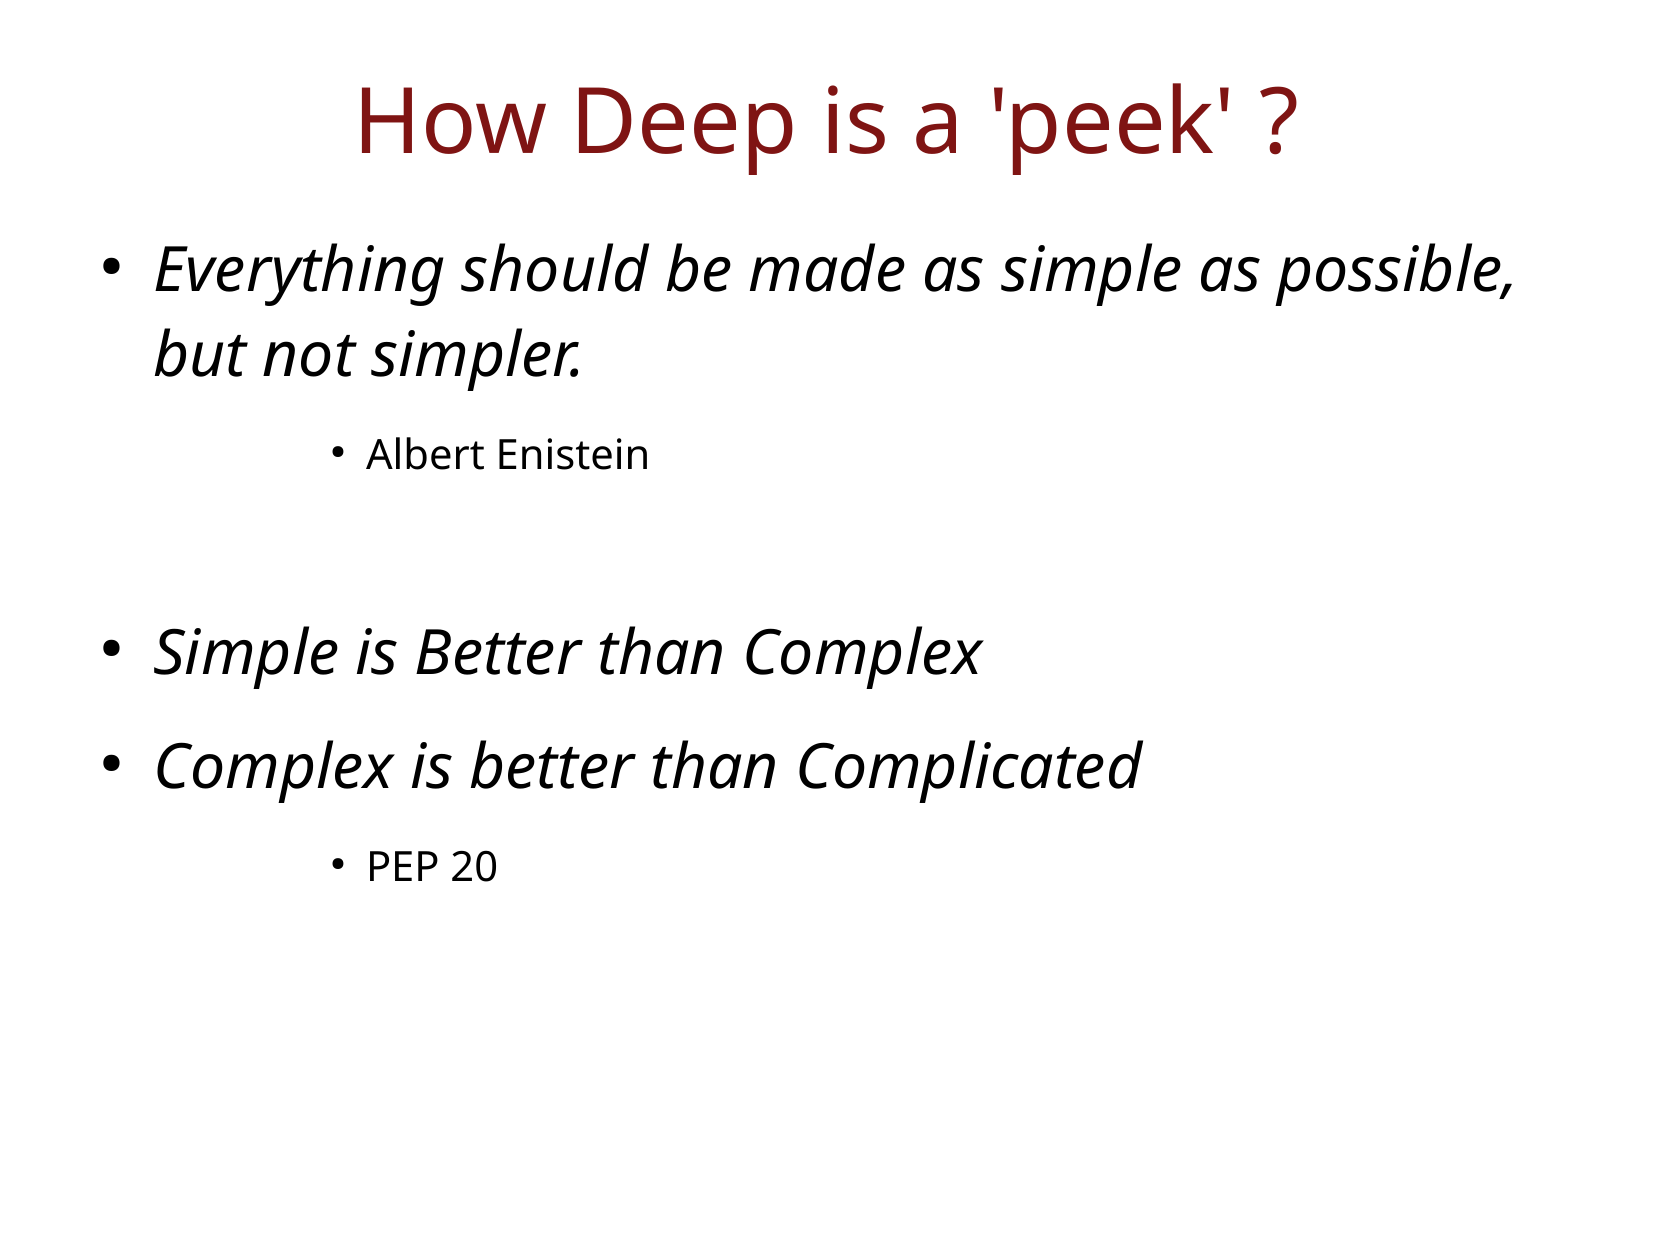

# How Deep is a 'peek' ?
Everything should be made as simple as possible, but not simpler.
Albert Enistein
Simple is Better than Complex
Complex is better than Complicated
PEP 20